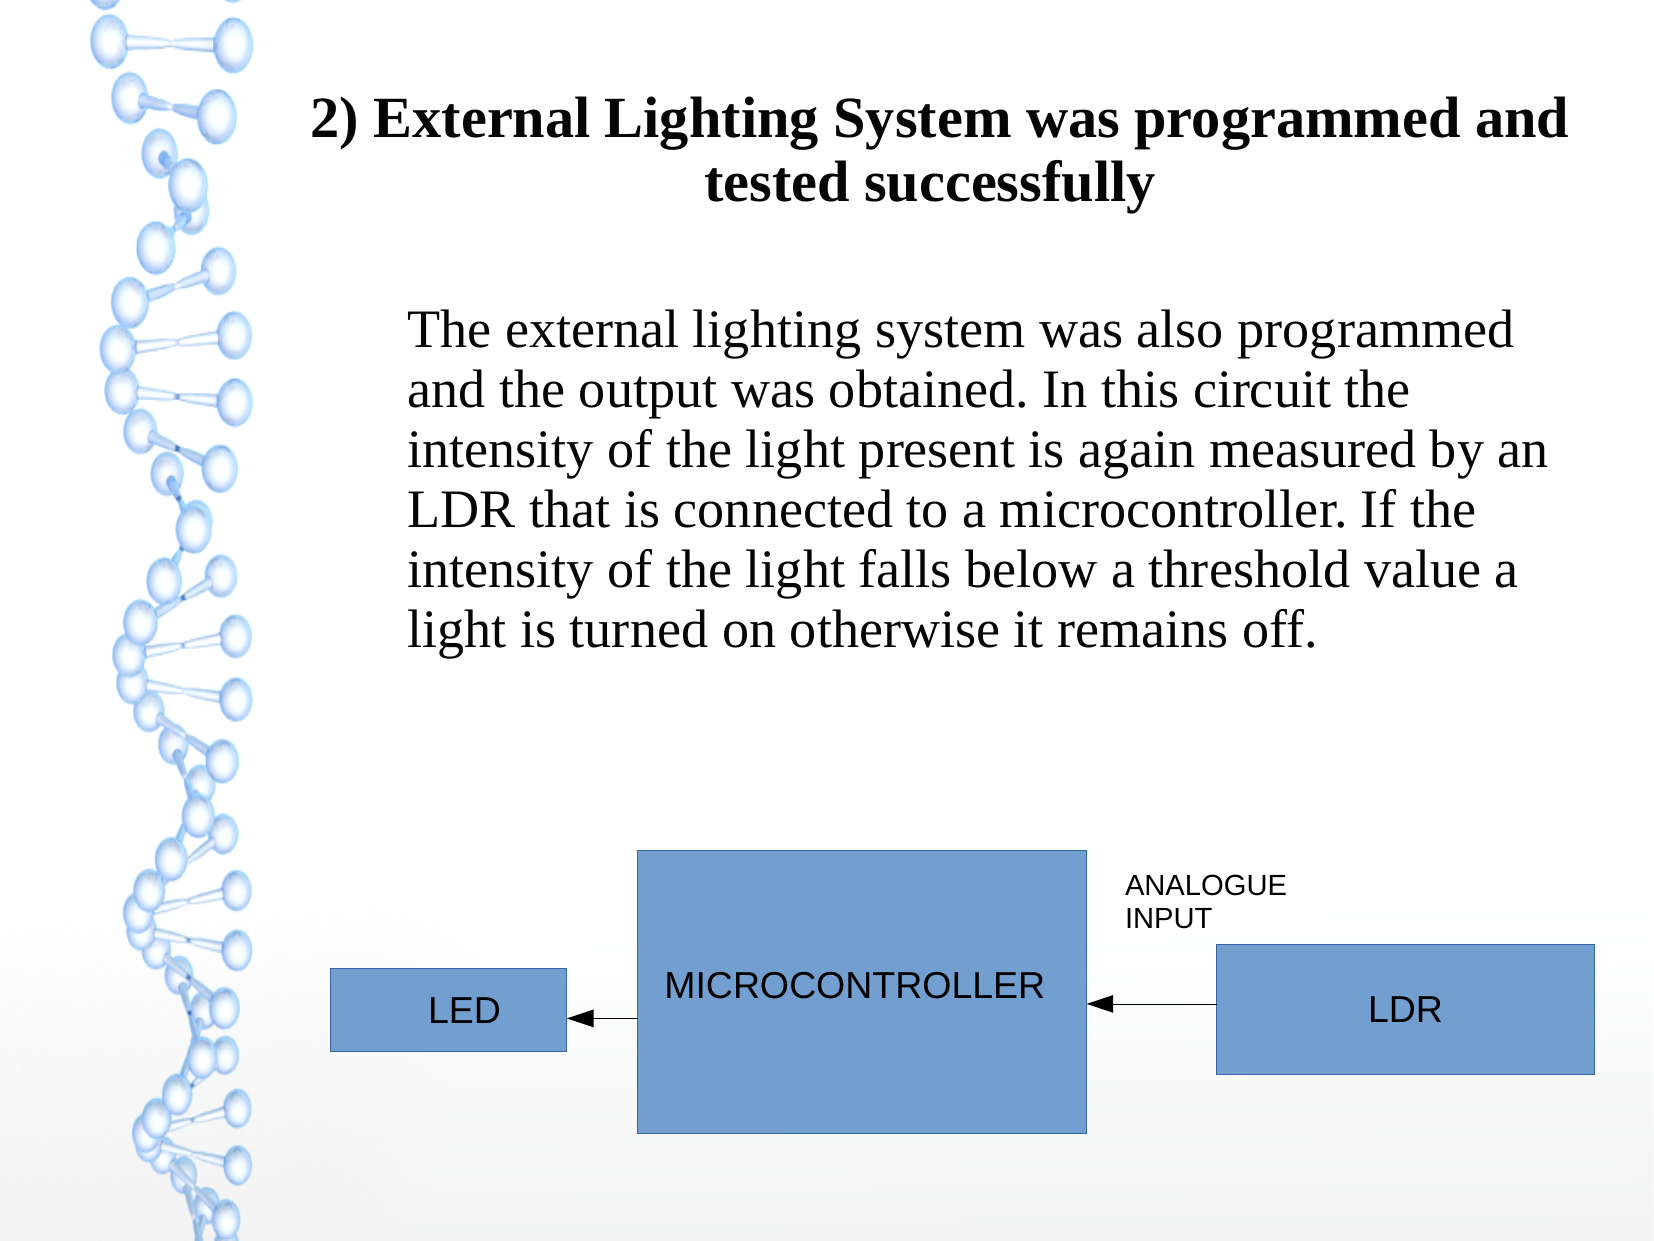

# 2) External Lighting System was programmed and tested successfully
The external lighting system was also programmed and the output was obtained. In this circuit the intensity of the light present is again measured by an LDR that is connected to a microcontroller. If the intensity of the light falls below a threshold value a light is turned on otherwise it remains off.
ANALOGUE INPUT
LDR
MICROCONTROLLER
LED